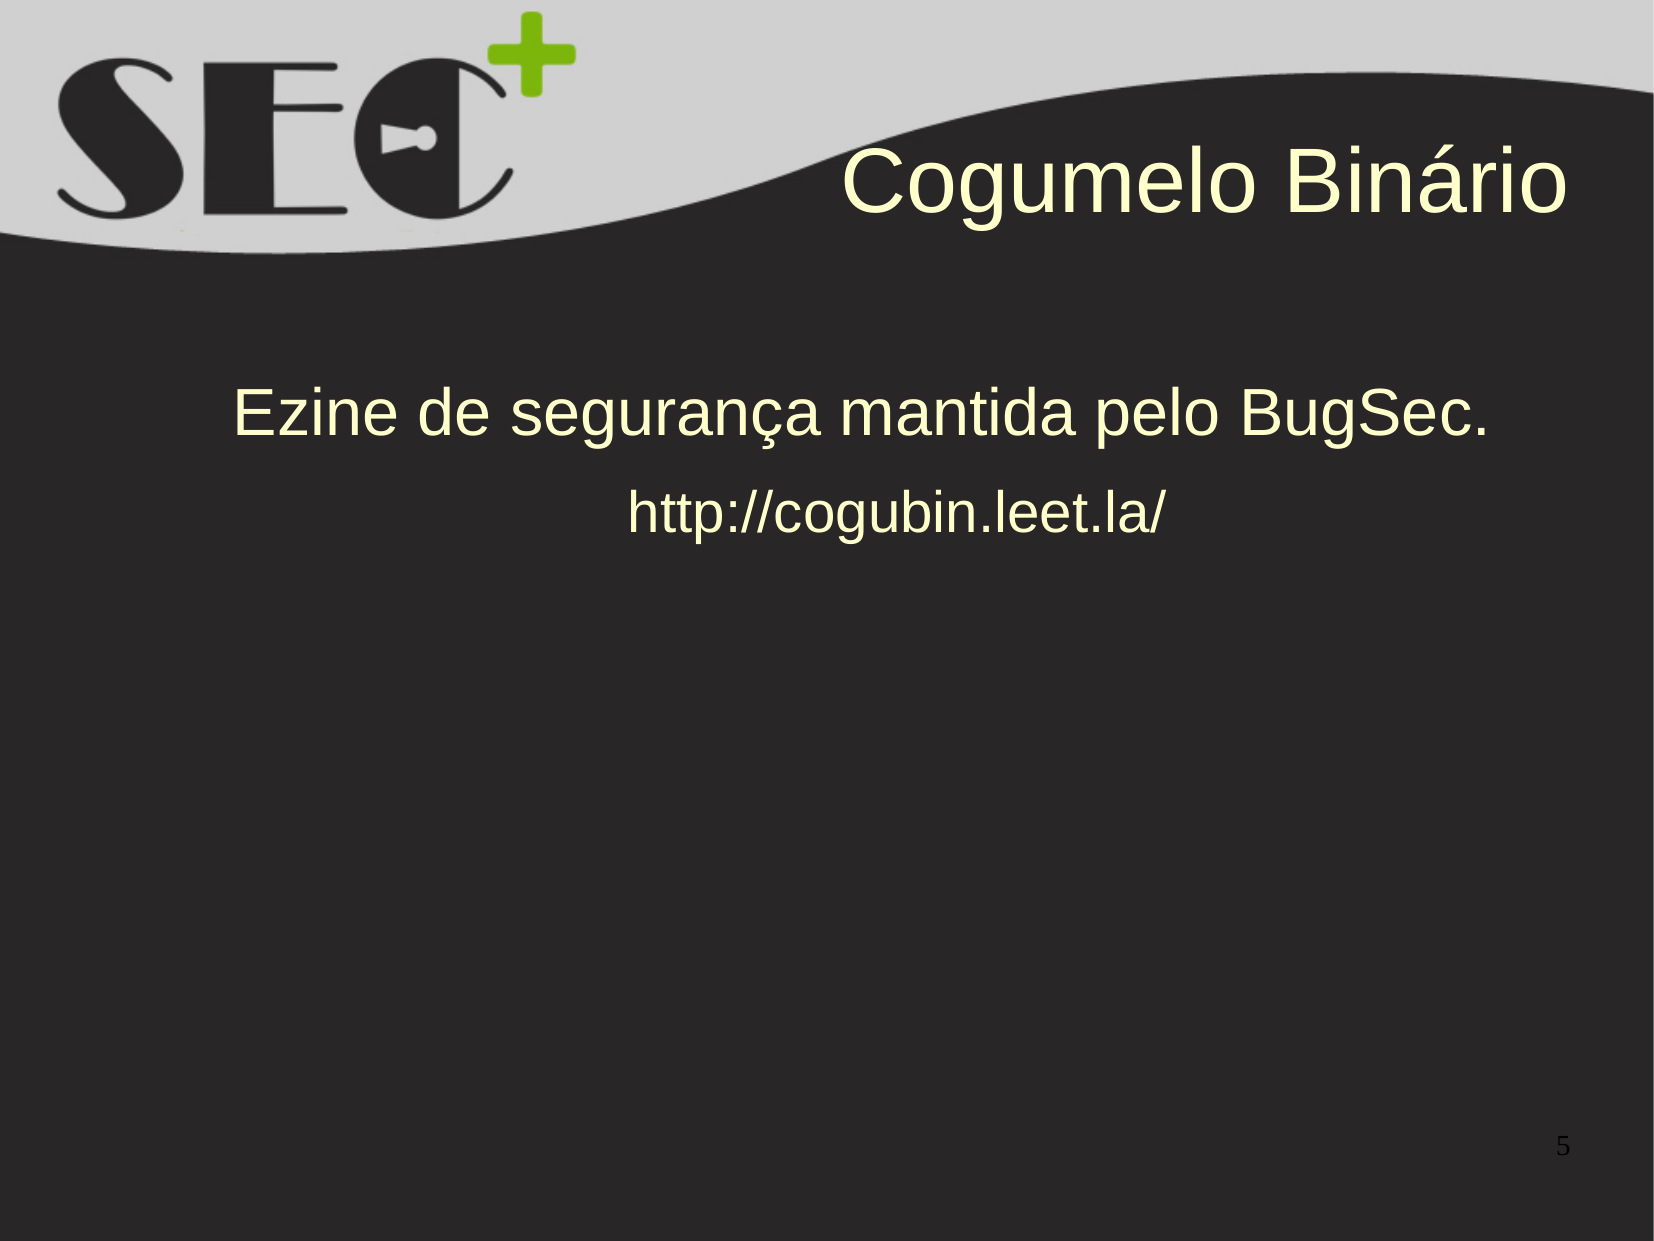

# Cogumelo Binário
Ezine de segurança mantida pelo BugSec.
http://cogubin.leet.la/
5